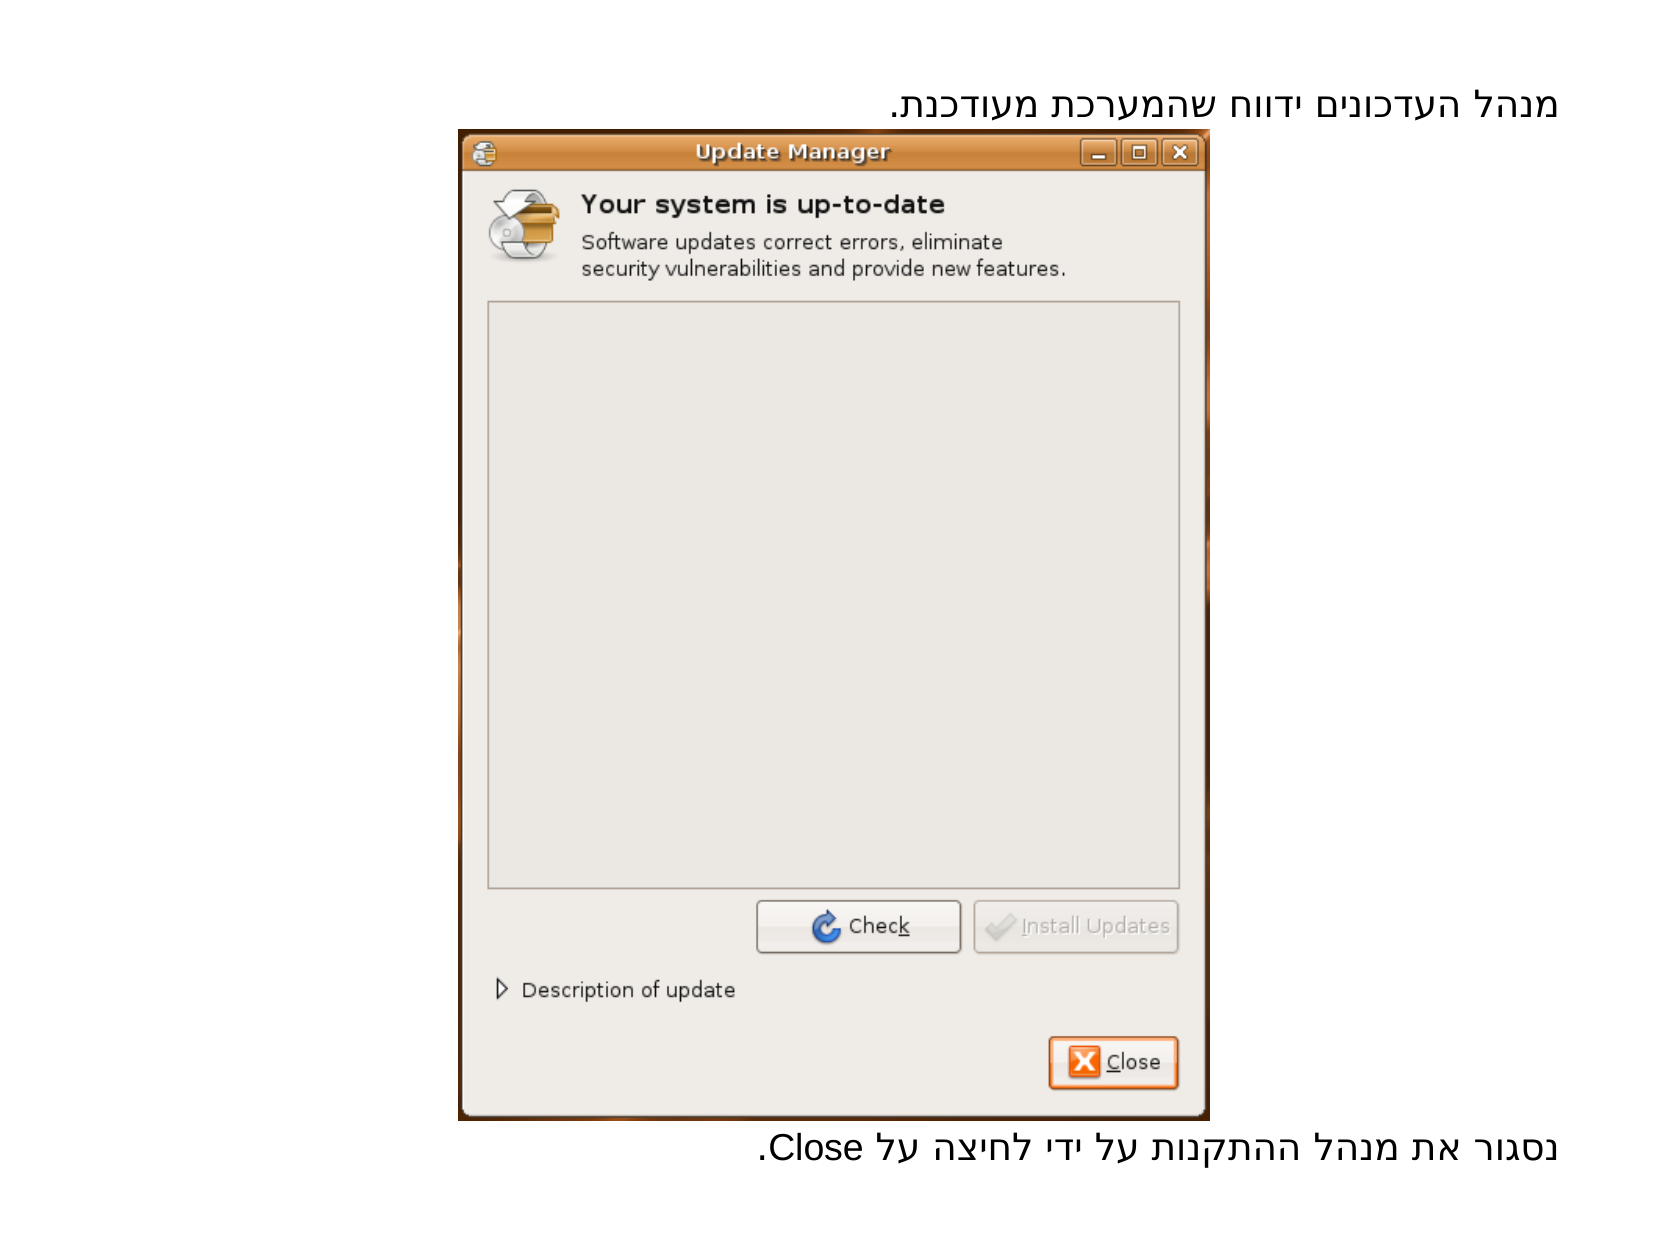

מנהל העדכונים ידווח שהמערכת מעודכנת.
נסגור את מנהל ההתקנות על ידי לחיצה על Close.